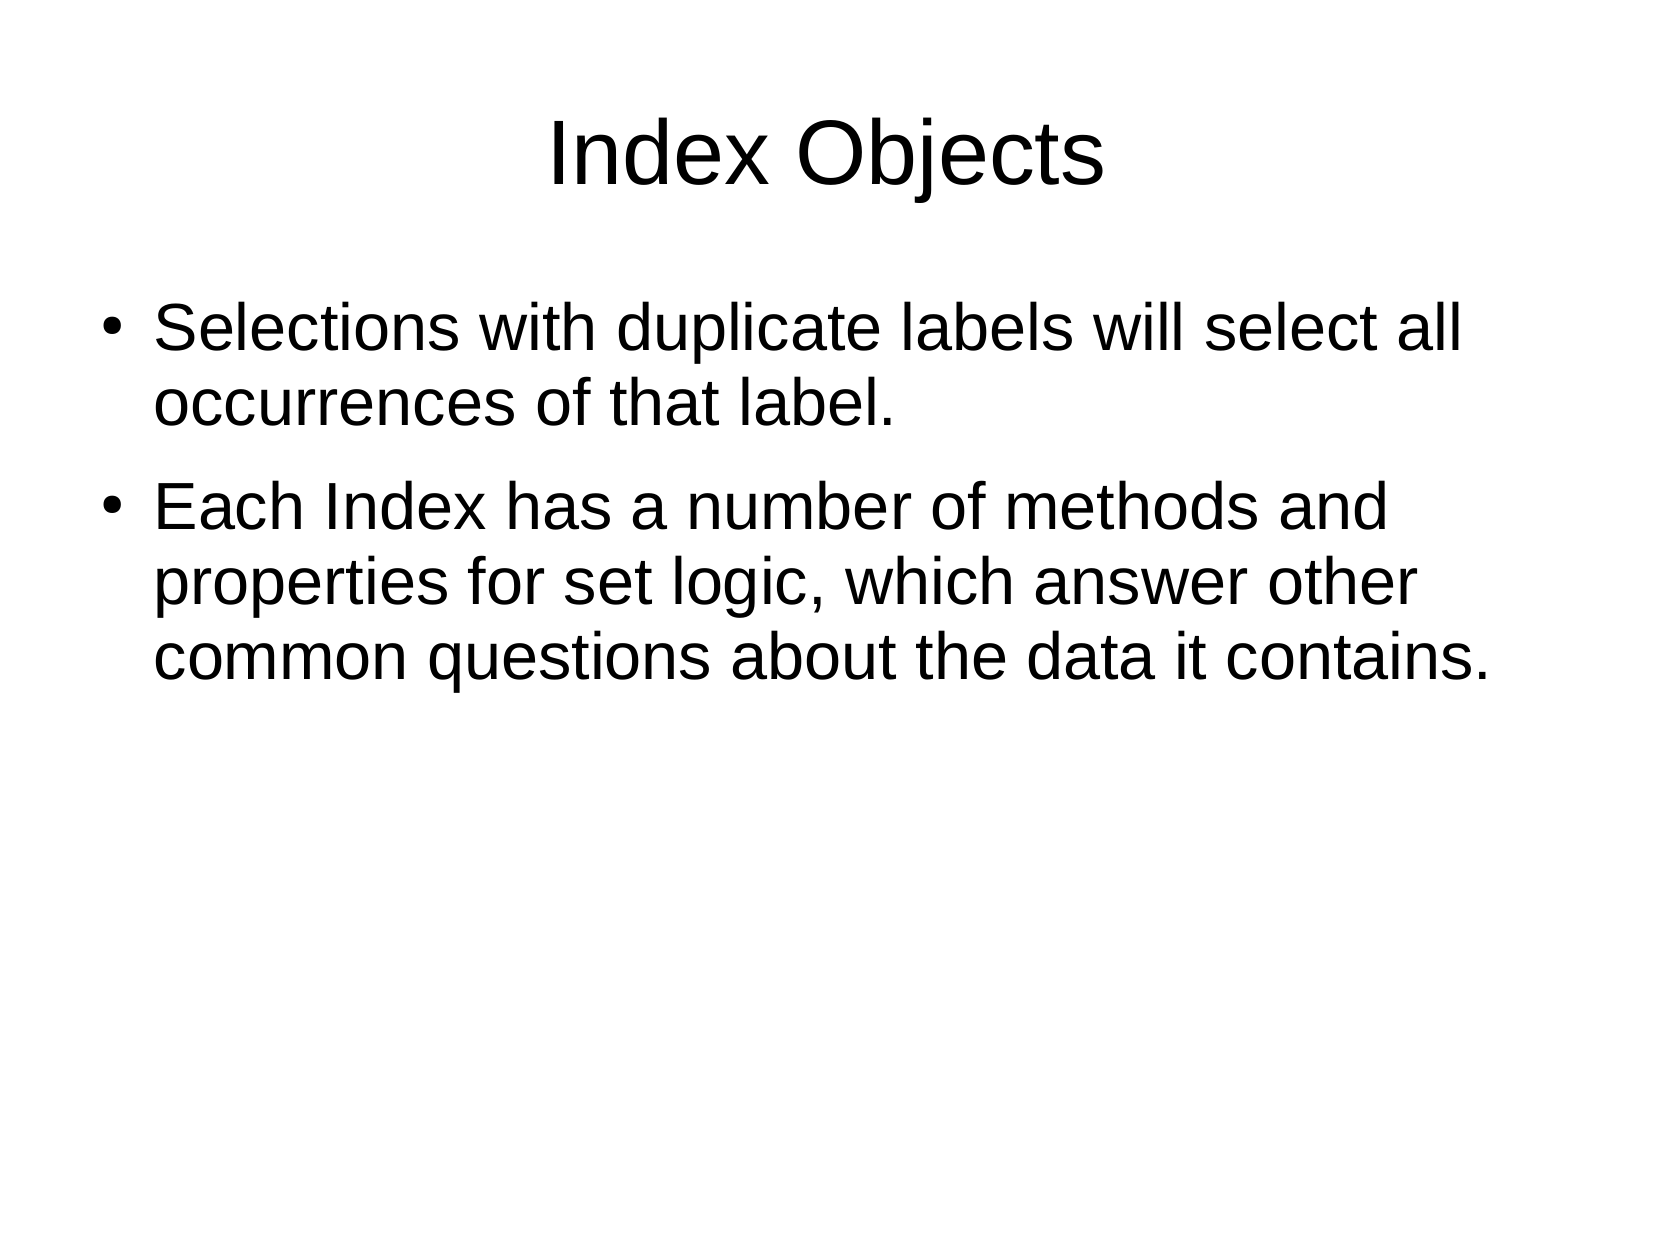

# Index Objects
Selections with duplicate labels will select all occurrences of that label.
Each Index has a number of methods and properties for set logic, which answer other common questions about the data it contains.